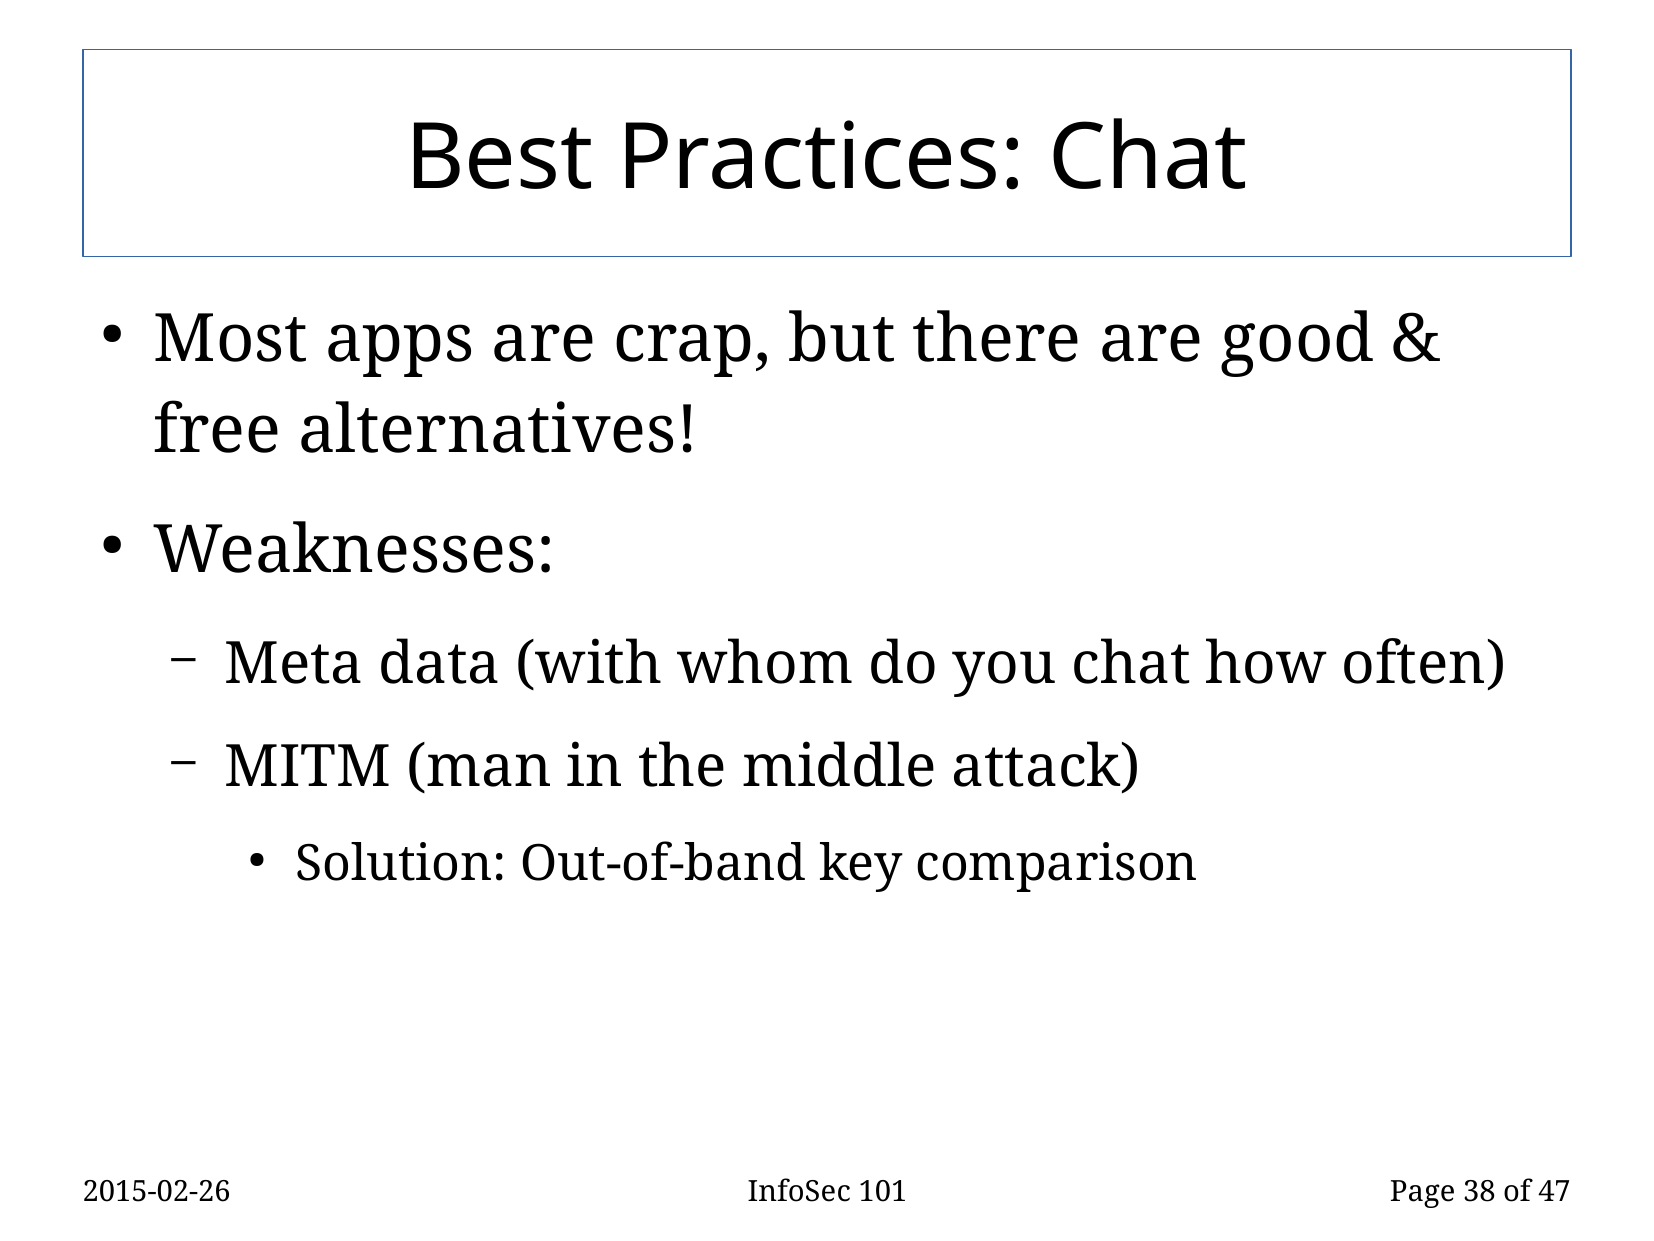

# Best Practices: Chat
Most apps are crap, but there are good & free alternatives!
Weaknesses:
Meta data (with whom do you chat how often)
MITM (man in the middle attack)
Solution: Out-of-band key comparison
2015-02-26
InfoSec 101
38